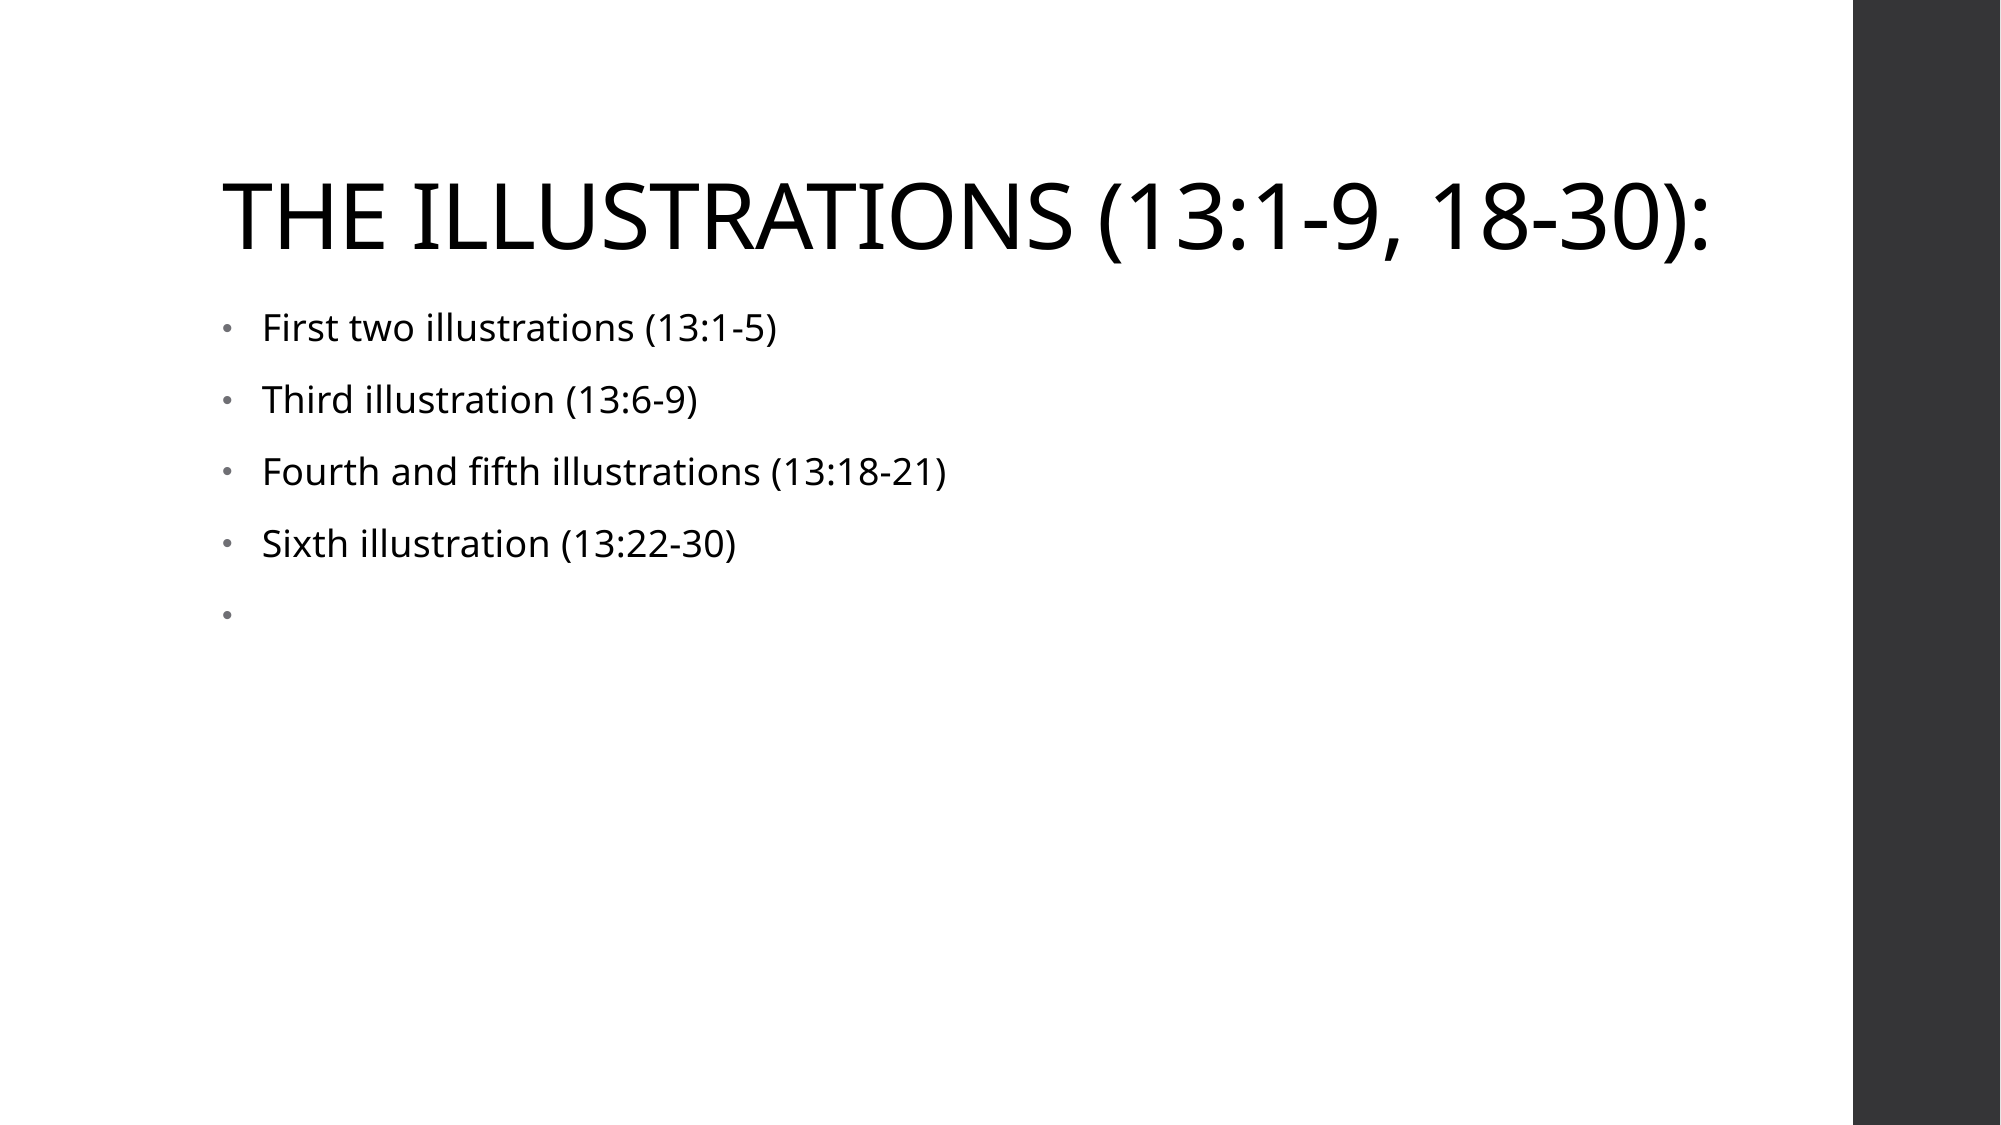

# THE ILLUSTRATIONS (13:1-9, 18-30):
 First two illustrations (13:1-5)
 Third illustration (13:6-9)
 Fourth and fifth illustrations (13:18-21)
 Sixth illustration (13:22-30)